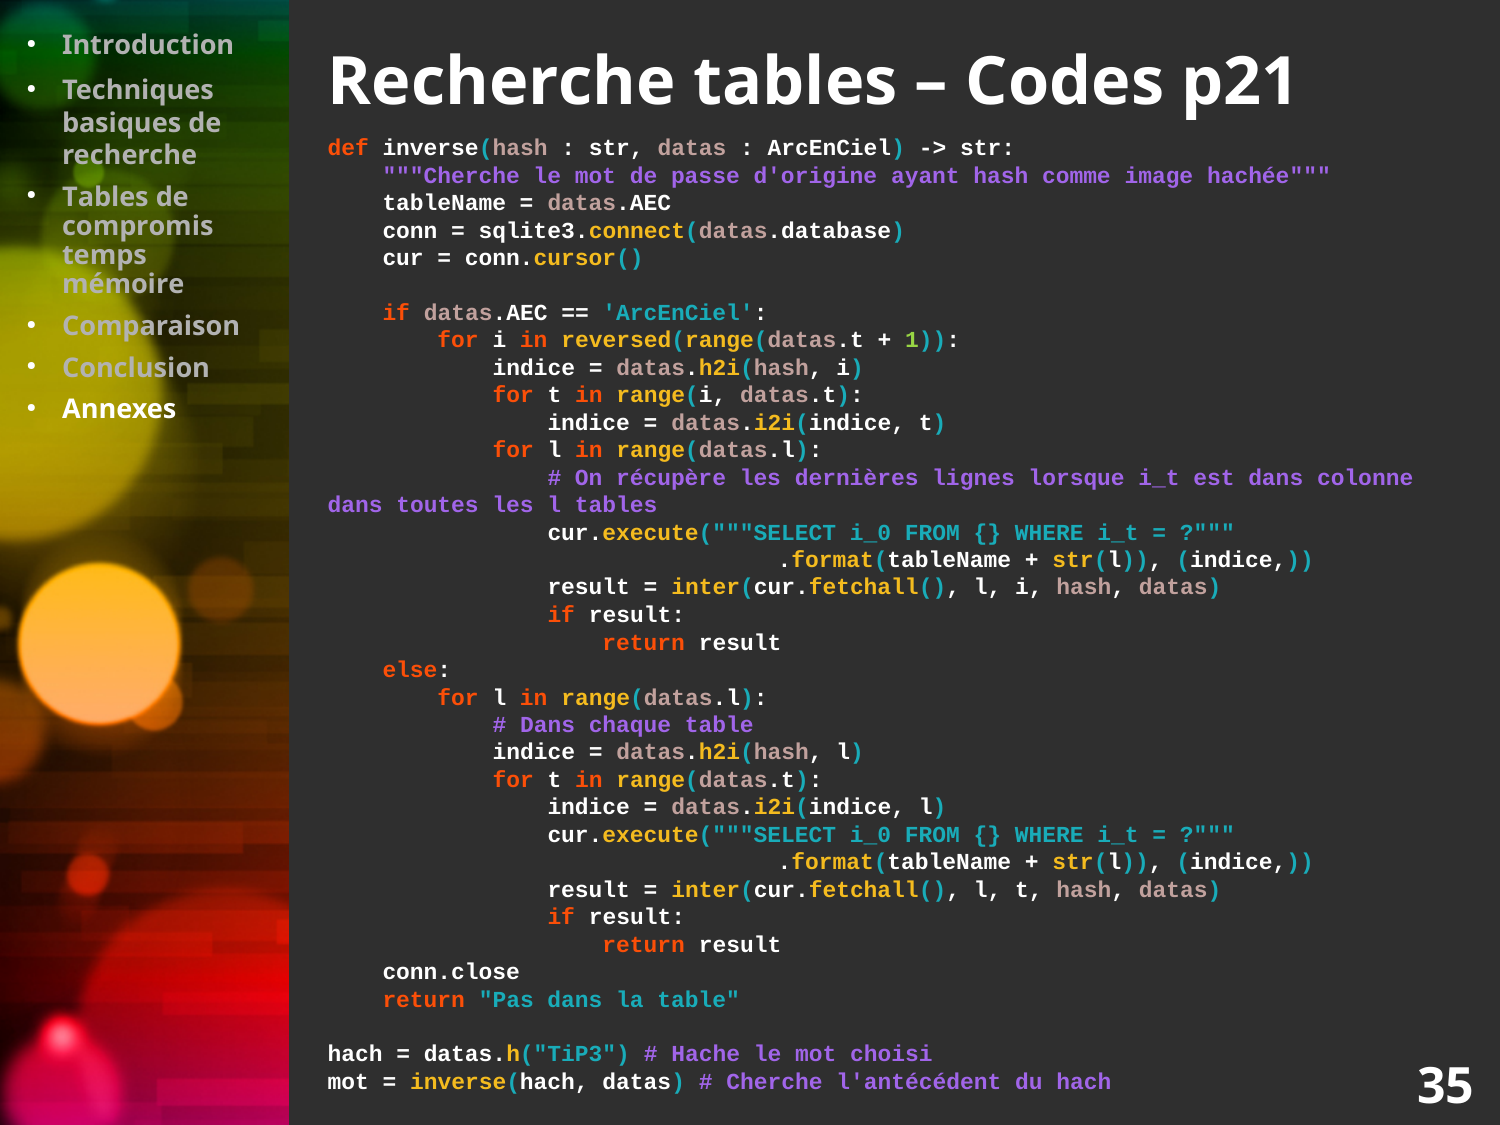

# Recherche tables – Codes p21
Introduction
Techniques basiques de recherche
Tables de compromis temps mémoire
Comparaison
Conclusion
Annexes
def inverse(hash : str, datas : ArcEnCiel) -> str:
 """Cherche le mot de passe d'origine ayant hash comme image hachée"""
 tableName = datas.AEC
 conn = sqlite3.connect(datas.database)
 cur = conn.cursor()
 if datas.AEC == 'ArcEnCiel':
 for i in reversed(range(datas.t + 1)):
 indice = datas.h2i(hash, i)
 for t in range(i, datas.t):
 indice = datas.i2i(indice, t)
 for l in range(datas.l):
 # On récupère les dernières lignes lorsque i_t est dans colonne dans toutes les l tables
 cur.execute("""SELECT i_0 FROM {} WHERE i_t = ?"""
						.format(tableName + str(l)), (indice,))
 result = inter(cur.fetchall(), l, i, hash, datas)
 if result:
 return result
 else:
 for l in range(datas.l):
 # Dans chaque table
 indice = datas.h2i(hash, l)
 for t in range(datas.t):
 indice = datas.i2i(indice, l)
 cur.execute("""SELECT i_0 FROM {} WHERE i_t = ?"""
						.format(tableName + str(l)), (indice,))
 result = inter(cur.fetchall(), l, t, hash, datas)
 if result:
 return result
 conn.close
 return "Pas dans la table"
hach = datas.h("TiP3") # Hache le mot choisi
mot = inverse(hach, datas) # Cherche l'antécédent du hach